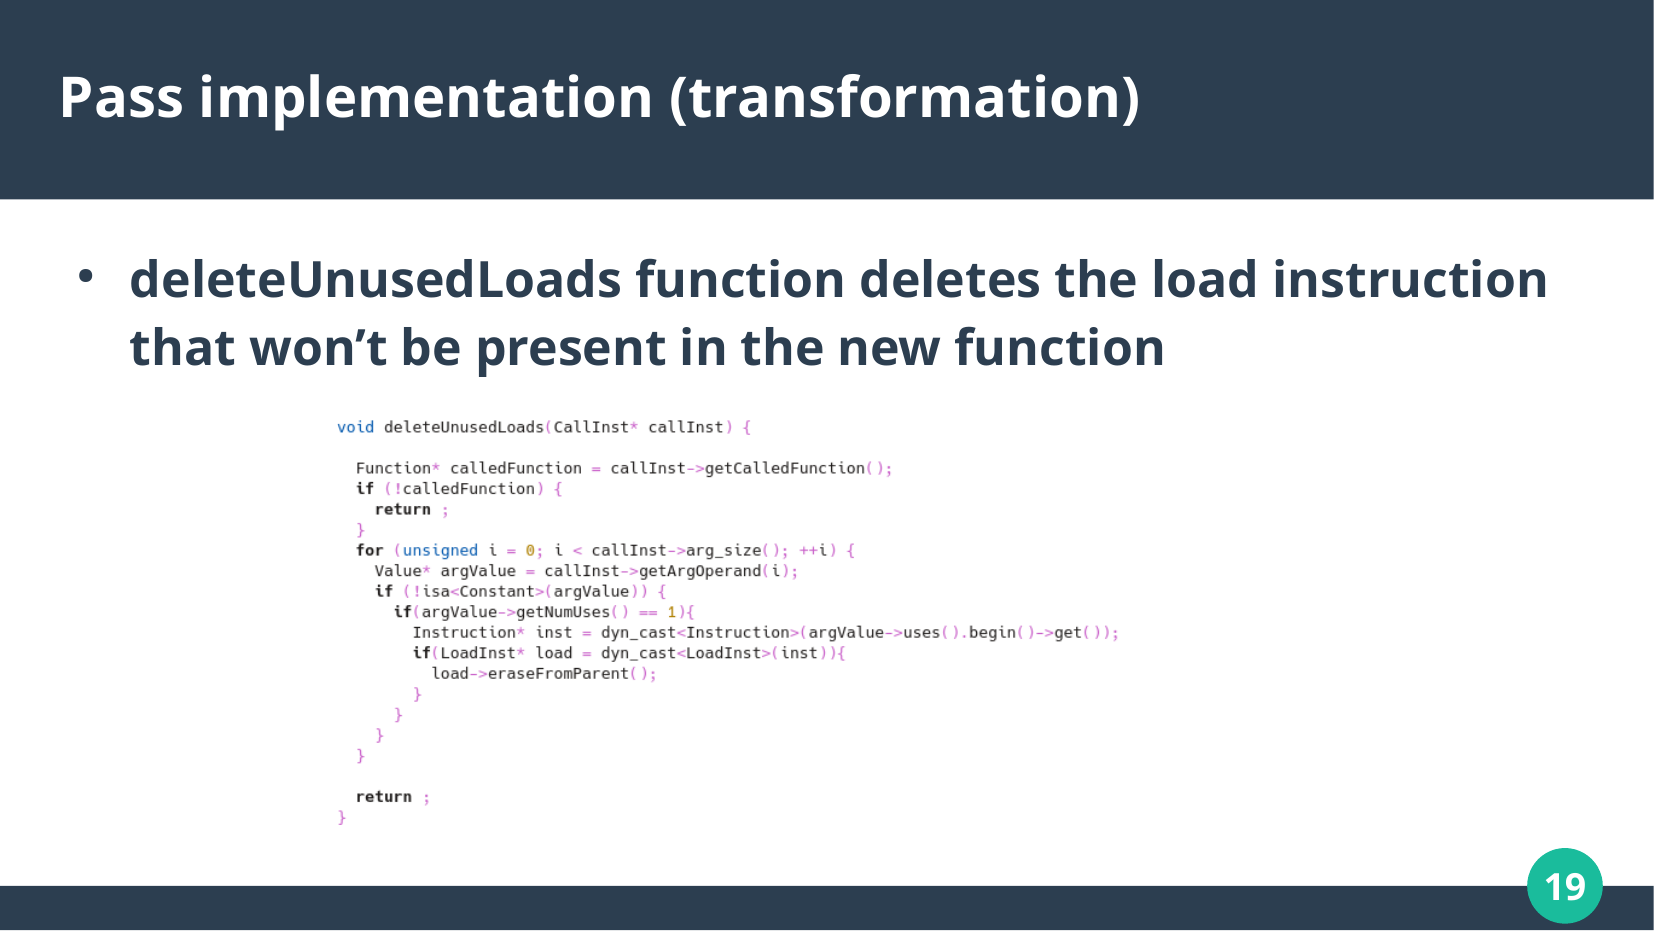

# Pass implementation (transformation)
deleteUnusedLoads function deletes the load instruction that won’t be present in the new function